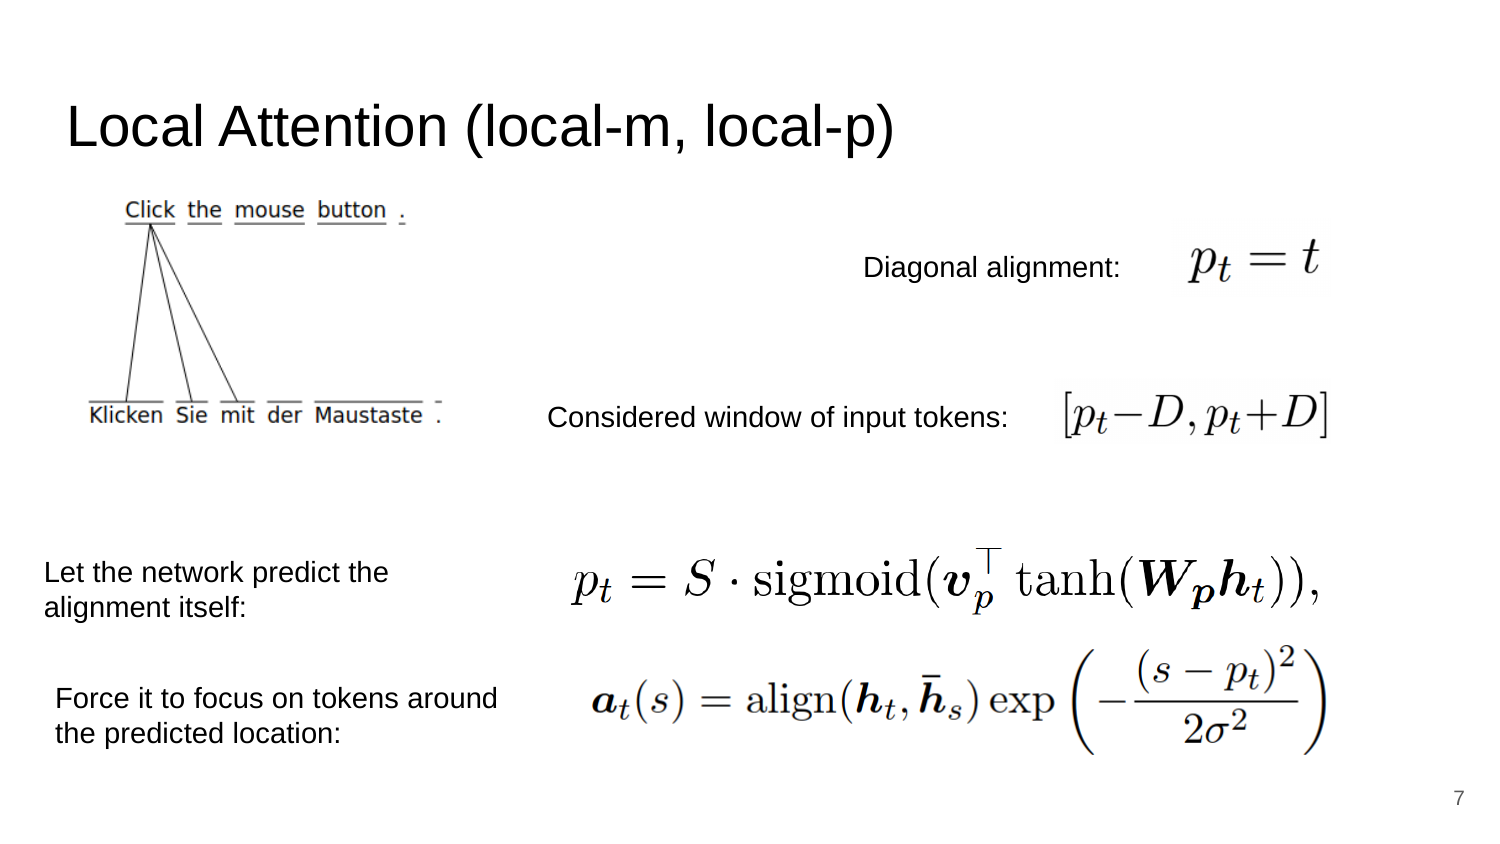

# Local Attention (local-m, local-p)
Diagonal alignment:
Considered window of input tokens:
Let the network predict the alignment itself:
Force it to focus on tokens around the predicted location: